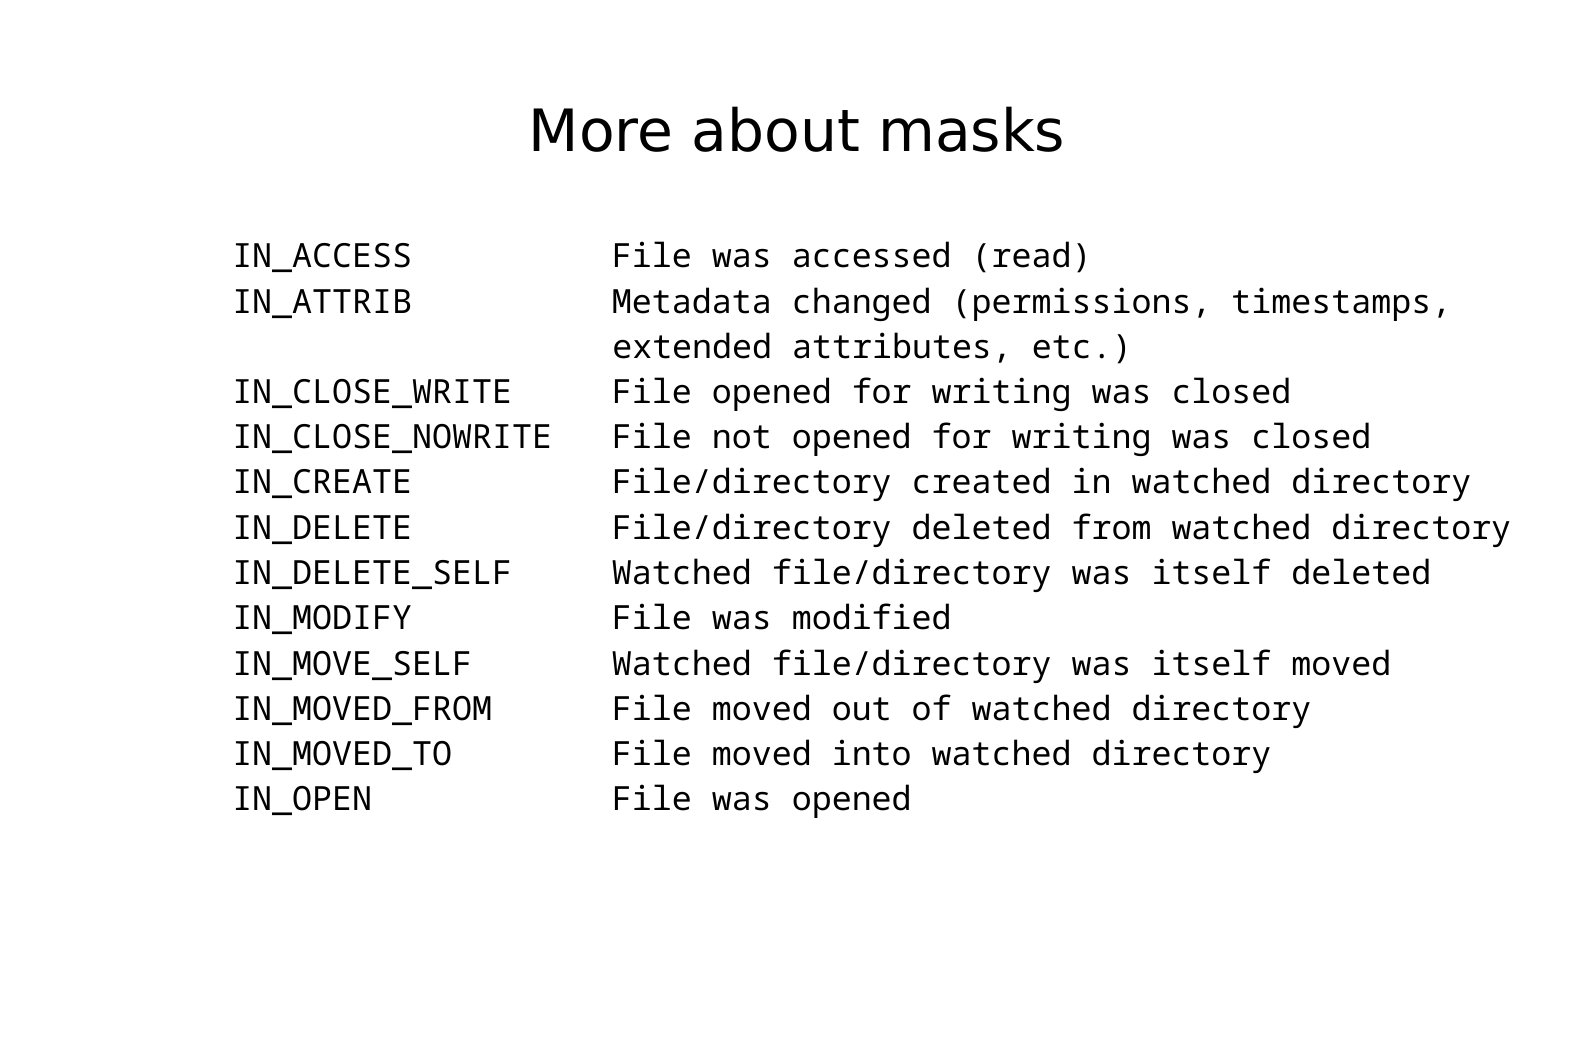

# More about masks
 IN_ACCESS File was accessed (read)
 IN_ATTRIB Metadata changed (permissions, timestamps,
 extended attributes, etc.)
 IN_CLOSE_WRITE File opened for writing was closed
 IN_CLOSE_NOWRITE File not opened for writing was closed
 IN_CREATE File/directory created in watched directory
 IN_DELETE File/directory deleted from watched directory
 IN_DELETE_SELF Watched file/directory was itself deleted
 IN_MODIFY File was modified
 IN_MOVE_SELF Watched file/directory was itself moved
 IN_MOVED_FROM File moved out of watched directory
 IN_MOVED_TO File moved into watched directory
 IN_OPEN File was opened